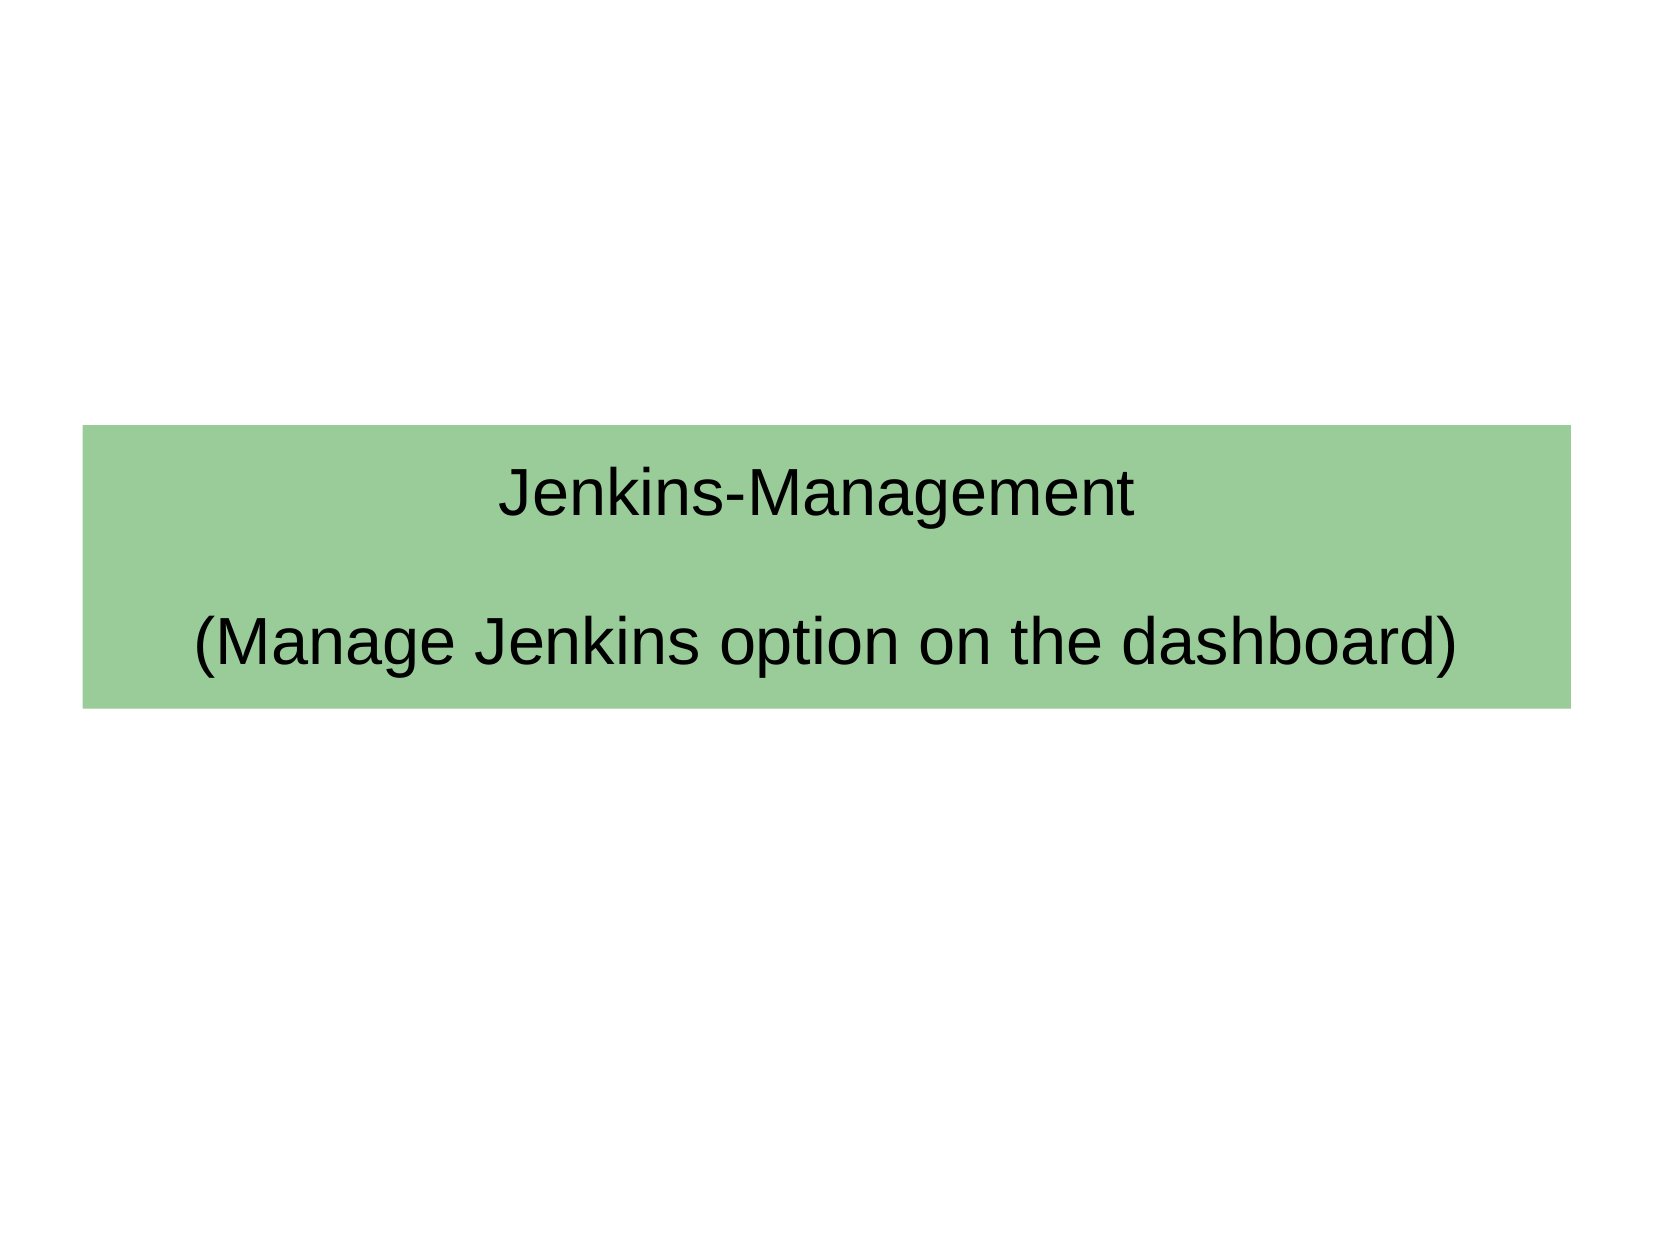

# Jenkins-Management
(Manage Jenkins option on the dashboard)